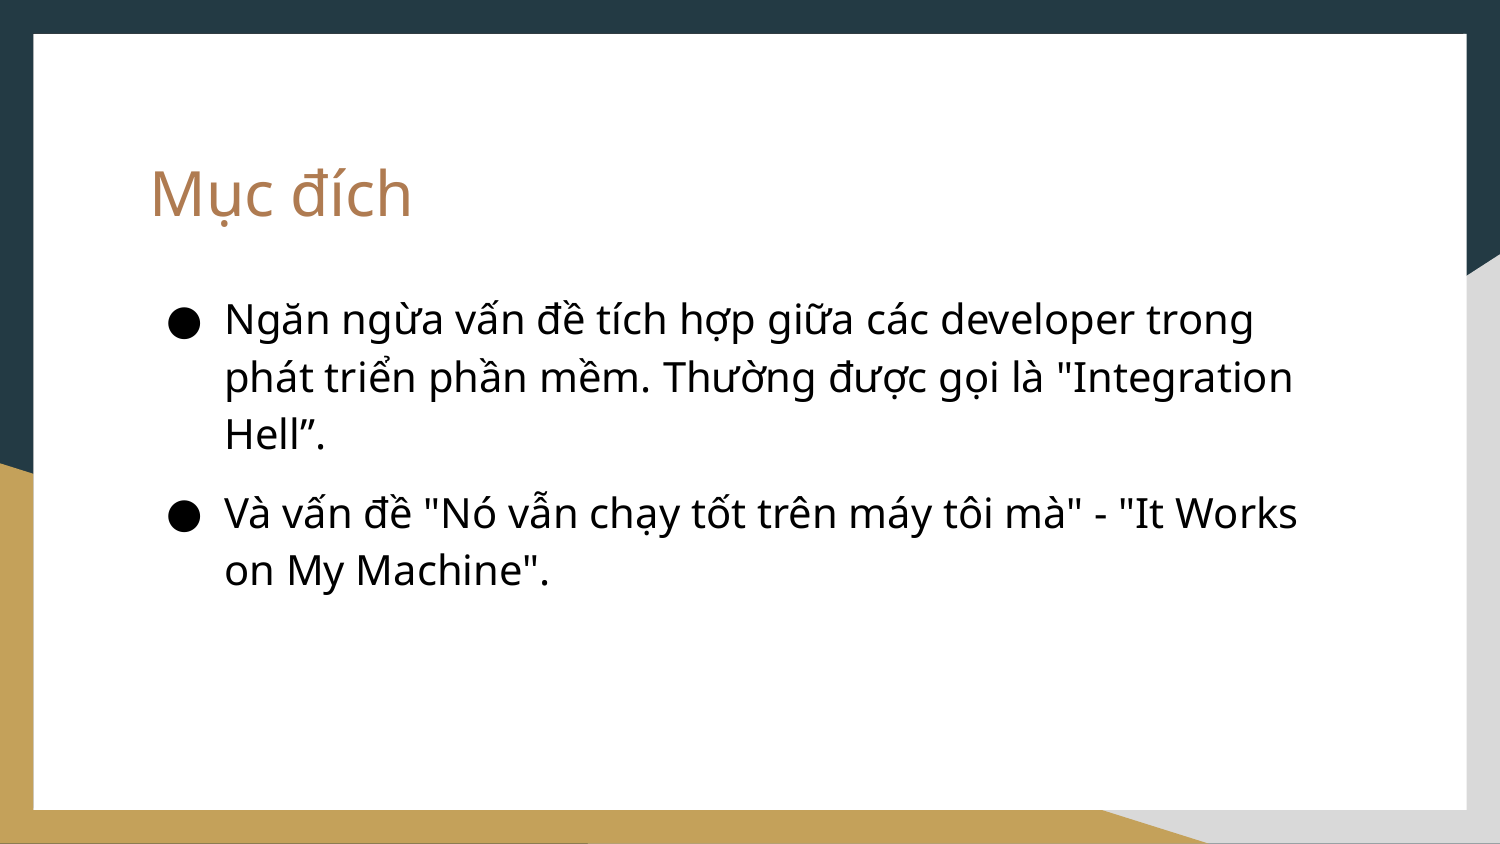

# Mục đích
Ngăn ngừa vấn đề tích hợp giữa các developer trong phát triển phần mềm. Thường được gọi là "Integration Hell”.
Và vấn đề "Nó vẫn chạy tốt trên máy tôi mà" - "It Works on My Machine".